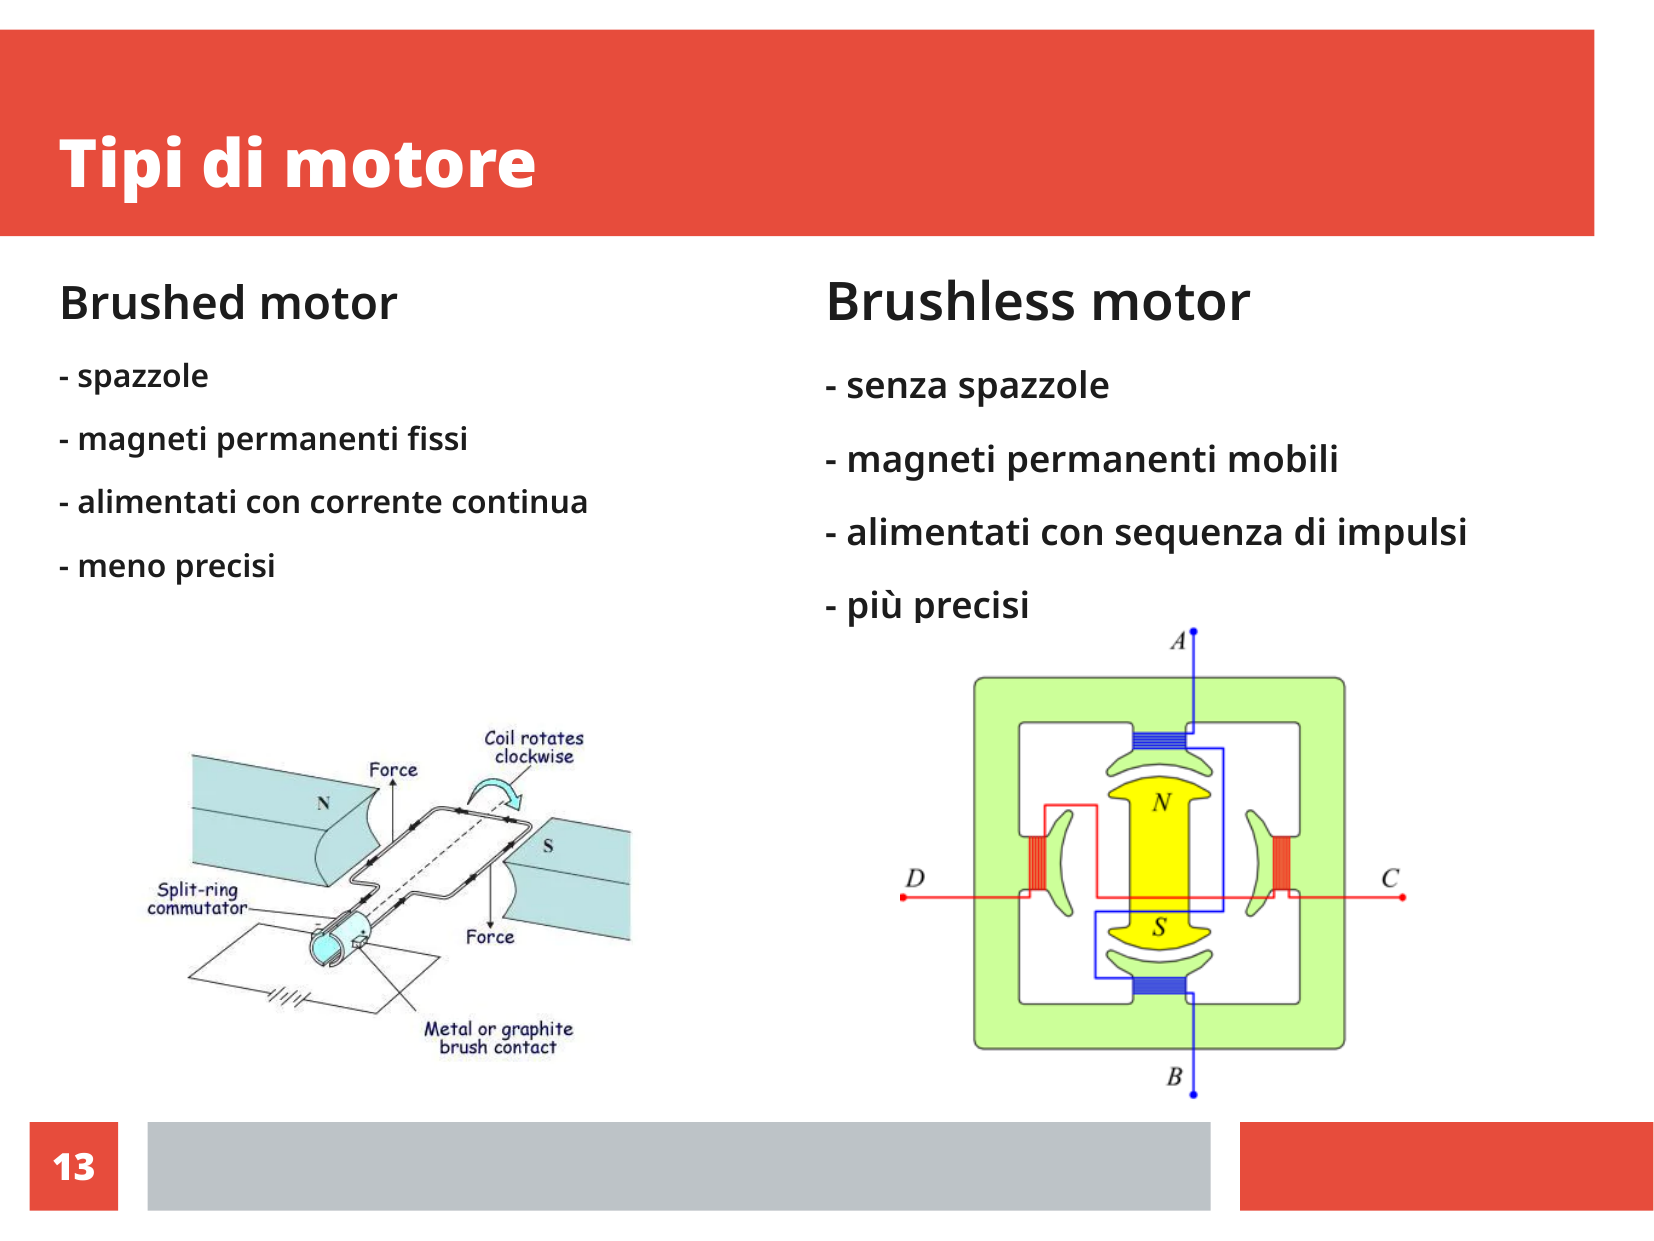

# Tipi di motore
Brushless motor
- senza spazzole
- magneti permanenti mobili
- alimentati con sequenza di impulsi
- più precisi
Brushed motor
- spazzole
- magneti permanenti fissi
- alimentati con corrente continua
- meno precisi
13